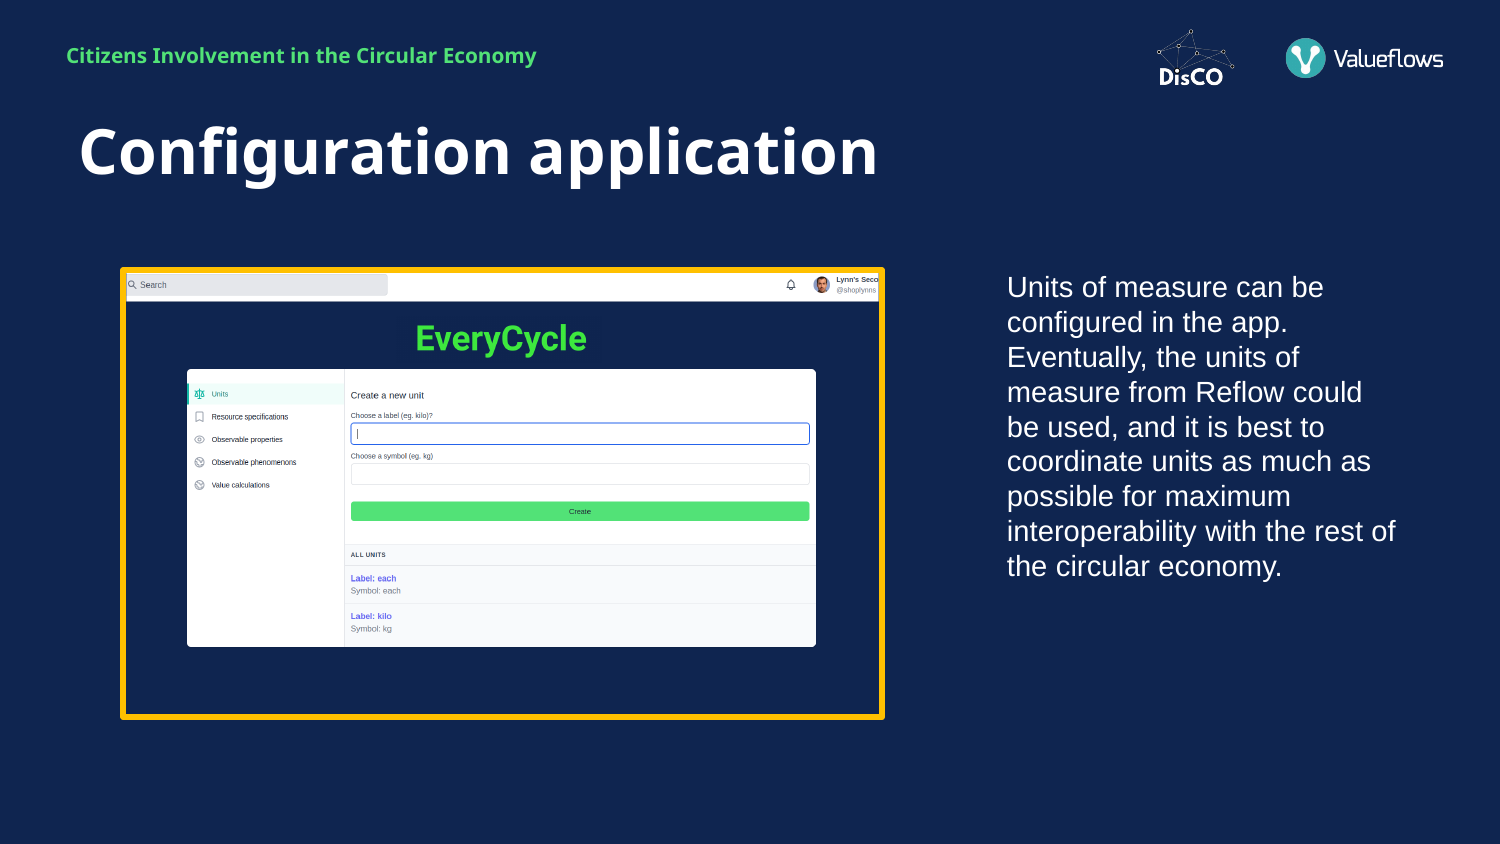

Configuration application
# Units of measure can be configured in the app. Eventually, the units of measure from Reflow could be used, and it is best to coordinate units as much as possible for maximum interoperability with the rest of the circular economy.